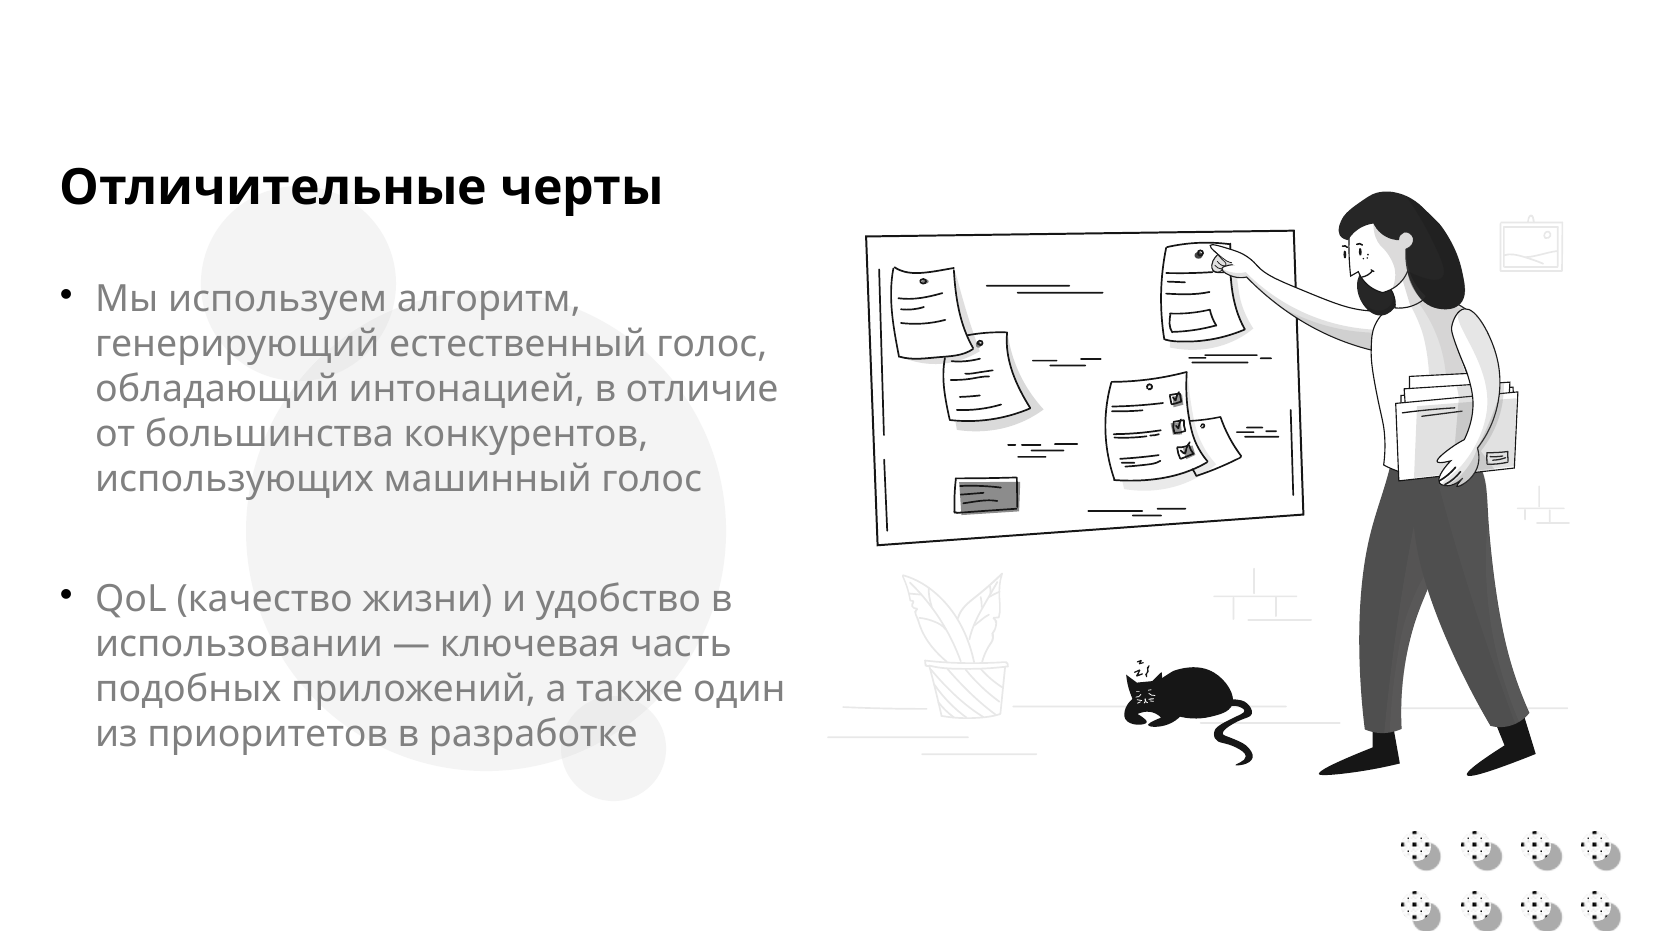

Отличительные черты
Мы используем алгоритм, генерирующий естественный голос, обладающий интонацией, в отличие от большинства конкурентов, использующих машинный голос
QoL (качество жизни) и удобство в использовании — ключевая часть подобных приложений, а также один из приоритетов в разработке